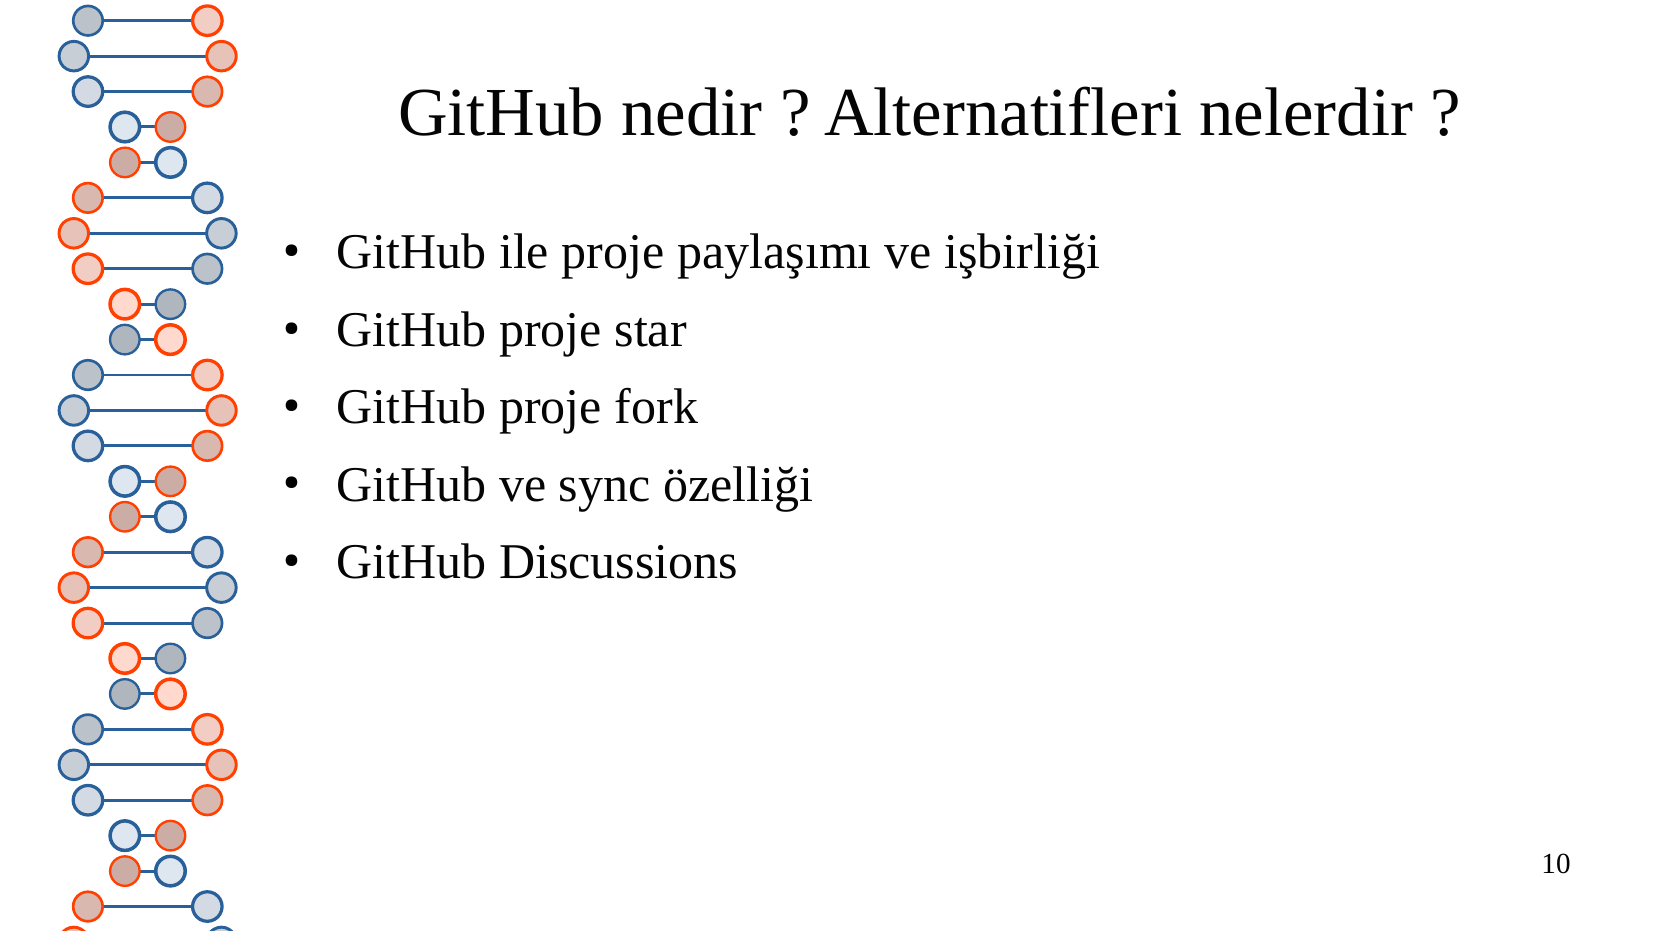

# GitHub nedir ? Alternatifleri nelerdir ?
GitHub ile proje paylaşımı ve işbirliği
GitHub proje star
GitHub proje fork
GitHub ve sync özelliği
GitHub Discussions
10